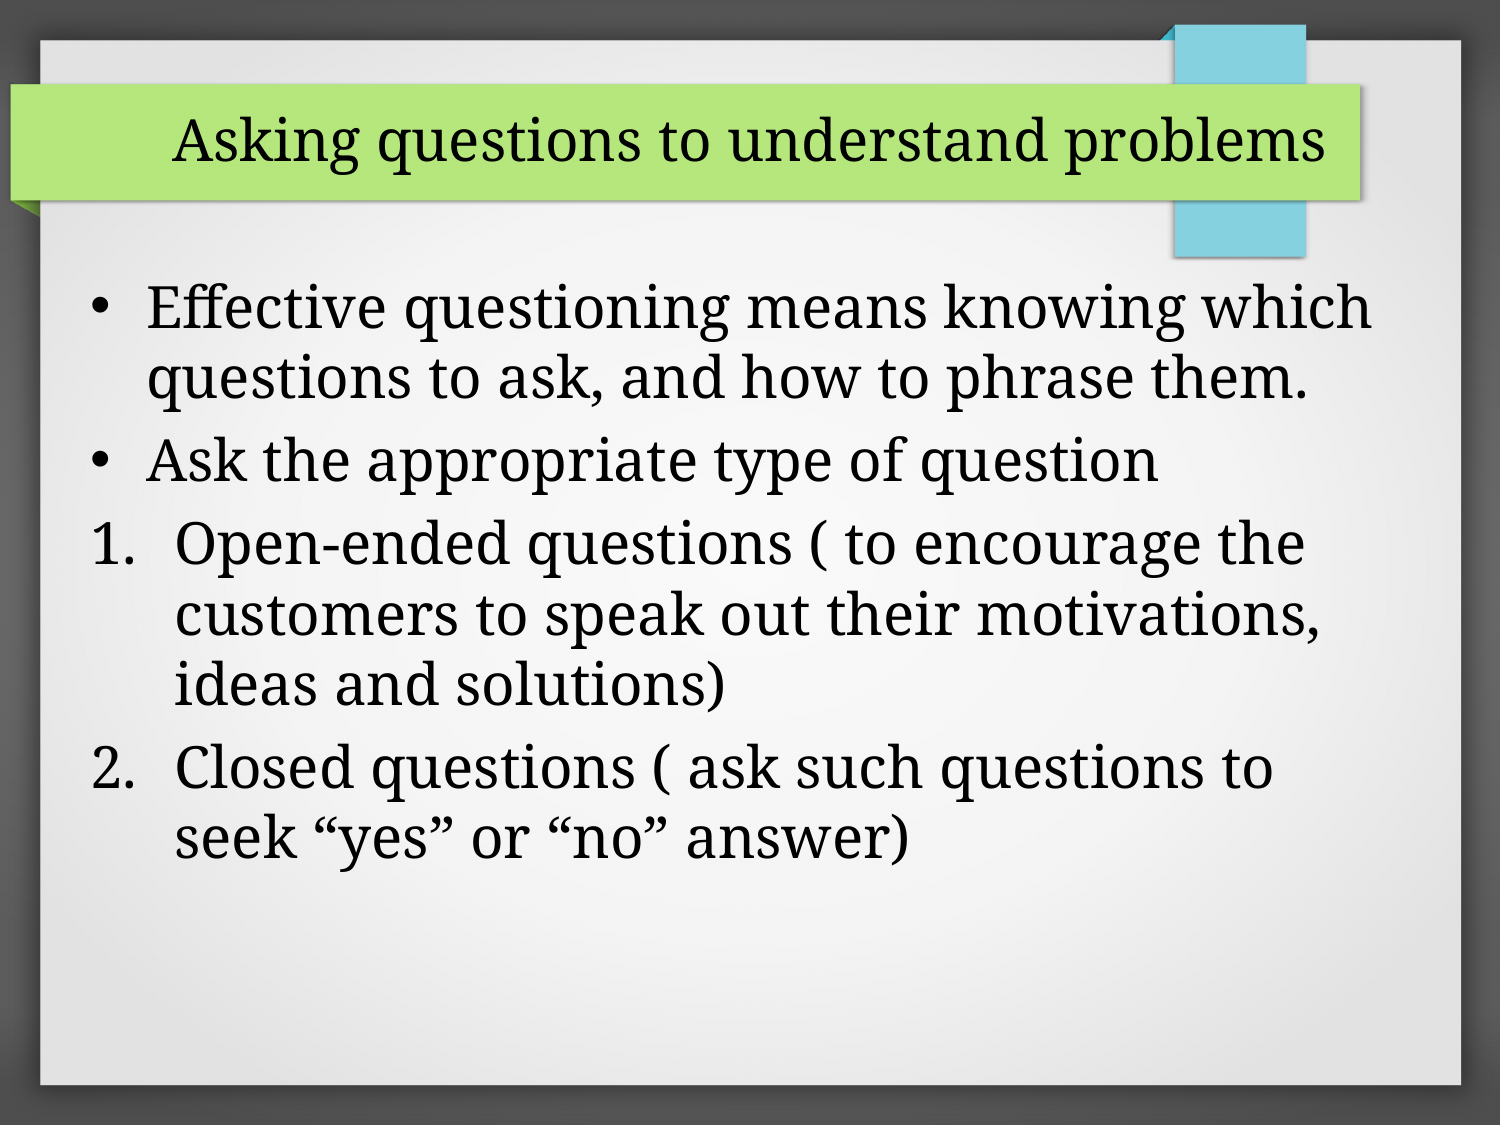

# Asking questions to understand problems
Effective questioning means knowing which questions to ask, and how to phrase them.
Ask the appropriate type of question
Open-ended questions ( to encourage the customers to speak out their motivations, ideas and solutions)
Closed questions ( ask such questions to seek “yes” or “no” answer)